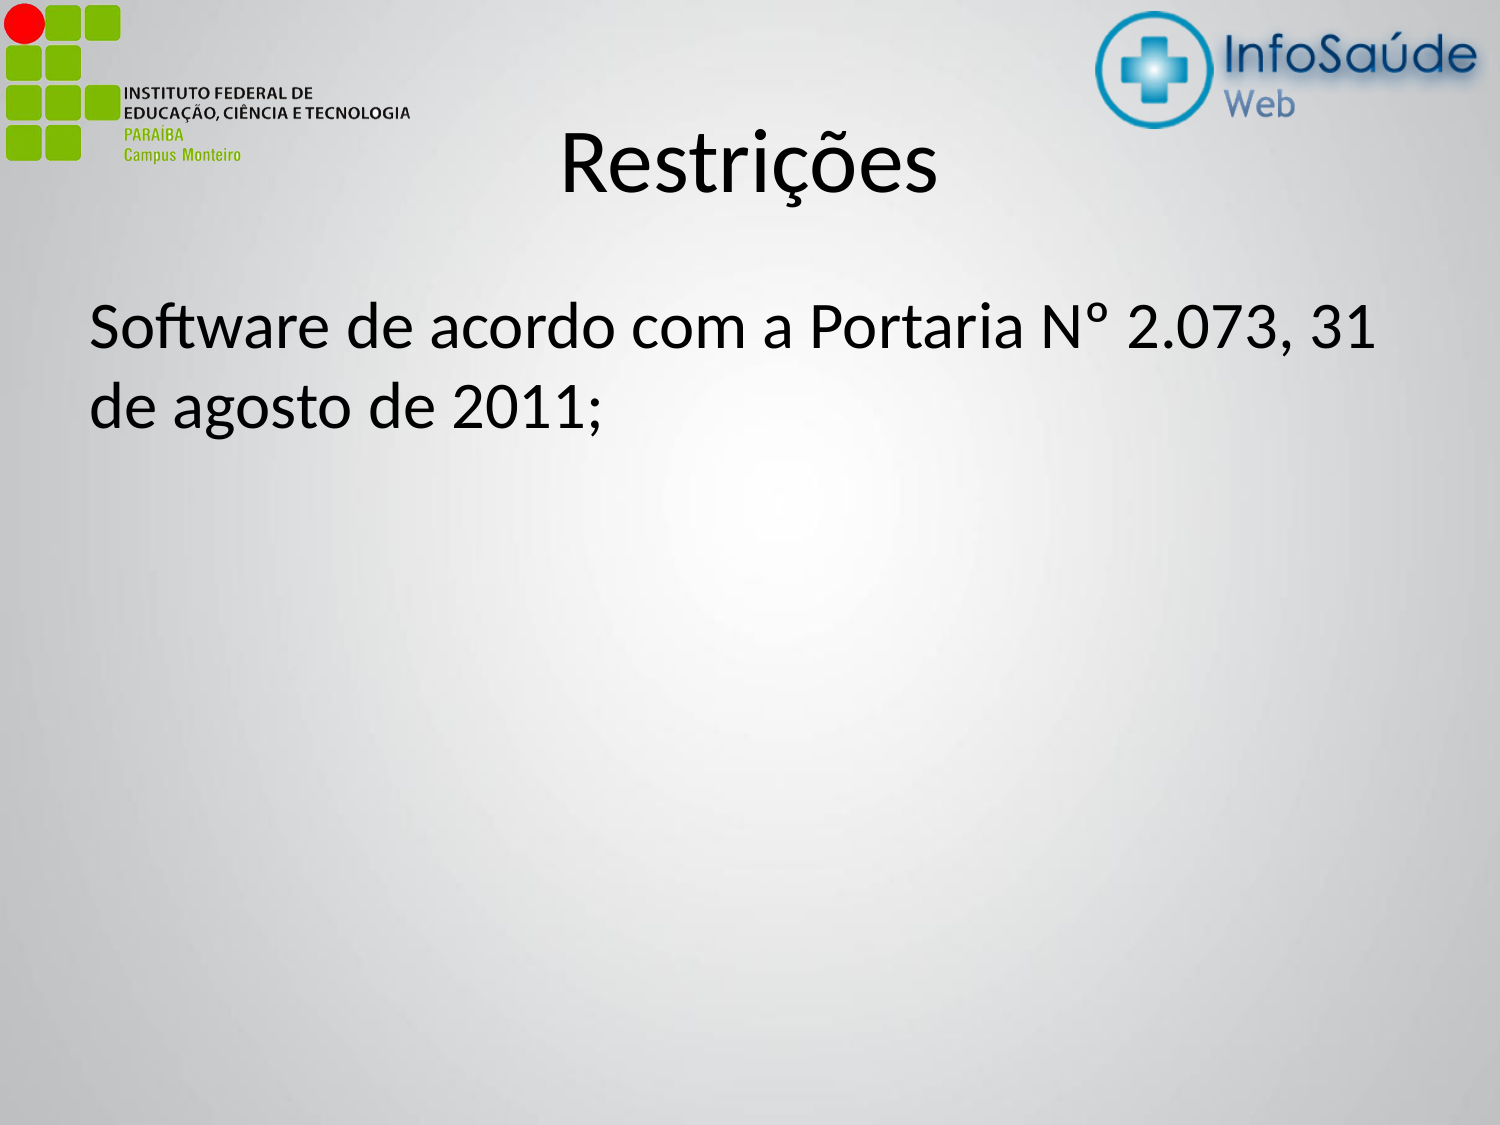

Restrições
Software de acordo com a Portaria Nº 2.073, 31 de agosto de 2011;